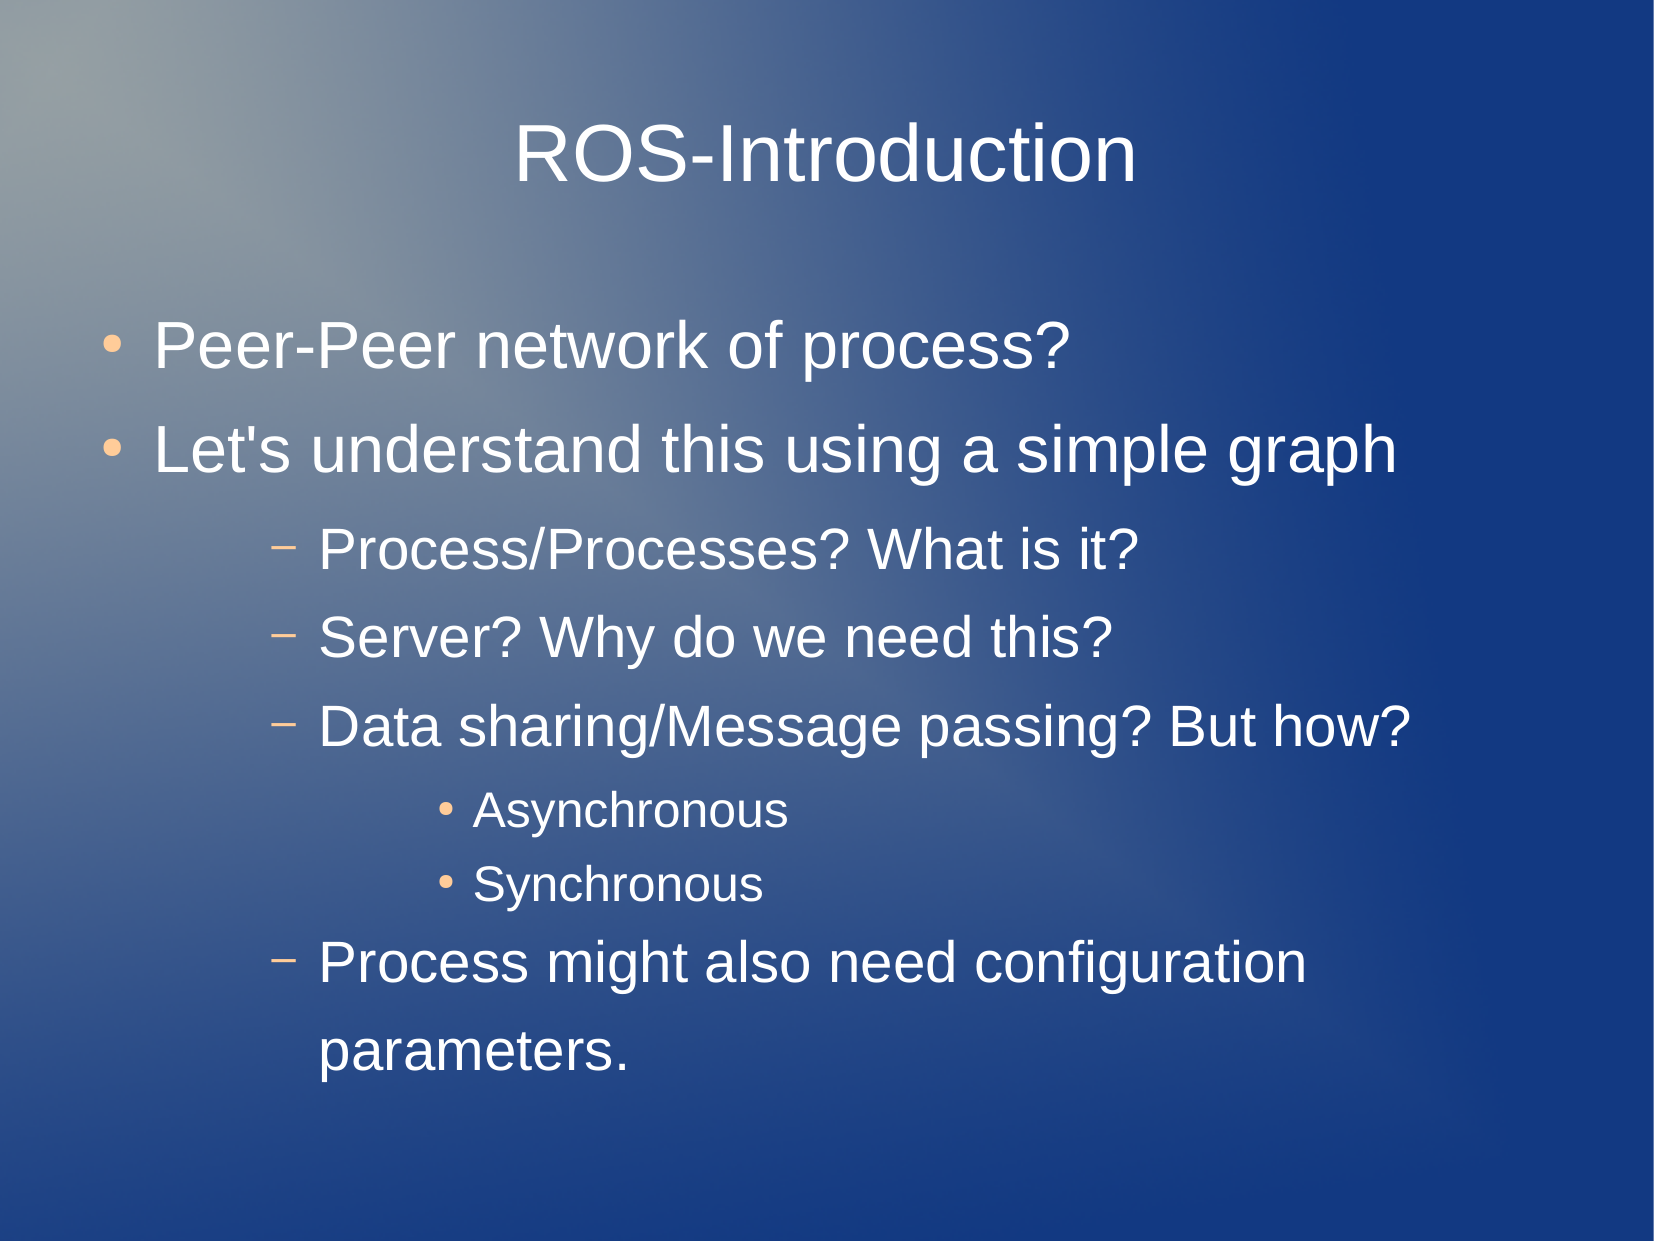

# ROS-Introduction
Peer-Peer network of process?
Let's understand this using a simple graph
Process/Processes? What is it?
Server? Why do we need this?
Data sharing/Message passing? But how?
Asynchronous
Synchronous
Process might also need configuration
parameters.